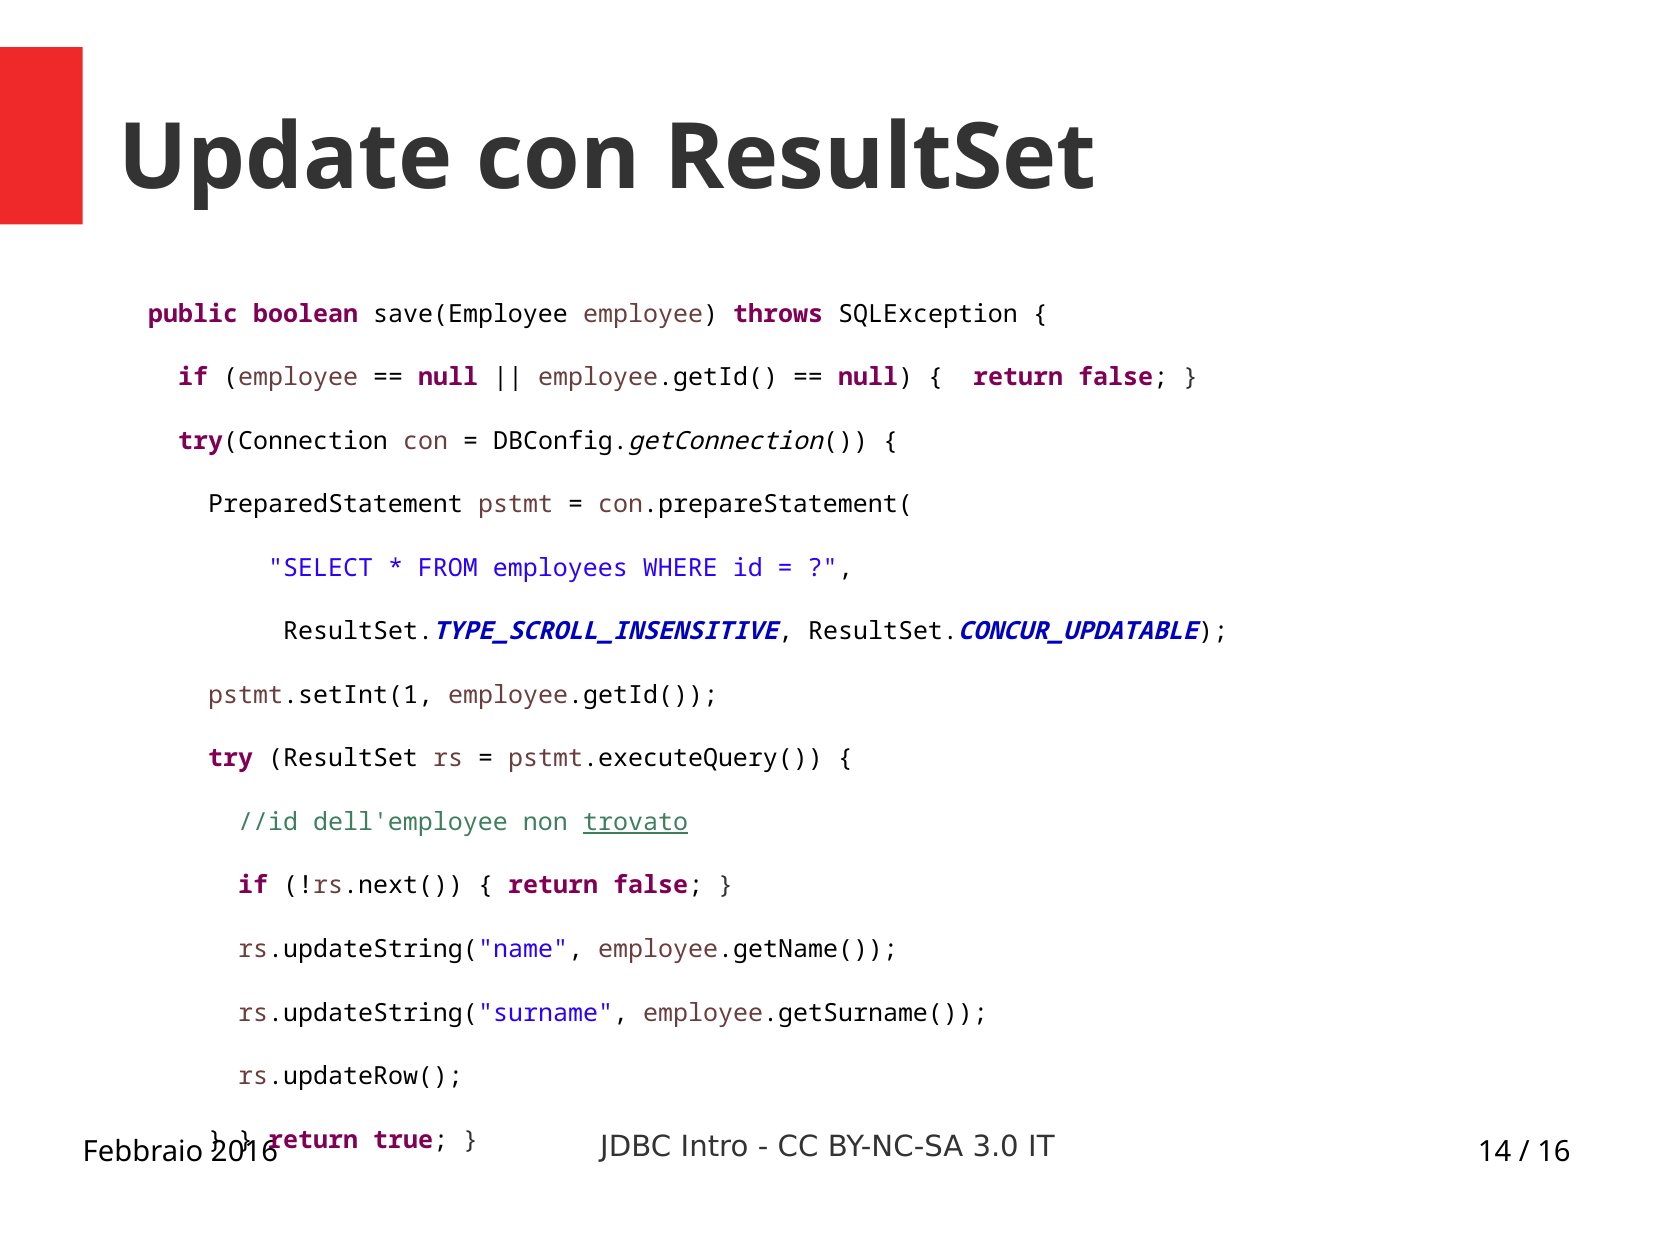

# Update con ResultSet
 public boolean save(Employee employee) throws SQLException {
 if (employee == null || employee.getId() == null) { return false; }
 try(Connection con = DBConfig.getConnection()) {
 PreparedStatement pstmt = con.prepareStatement(
 "SELECT * FROM employees WHERE id = ?",
 ResultSet.TYPE_SCROLL_INSENSITIVE, ResultSet.CONCUR_UPDATABLE);
 pstmt.setInt(1, employee.getId());
 try (ResultSet rs = pstmt.executeQuery()) {
 //id dell'employee non trovato
 if (!rs.next()) { return false; }
 rs.updateString("name", employee.getName());
 rs.updateString("surname", employee.getSurname());
 rs.updateRow();
 } } return true; }
14